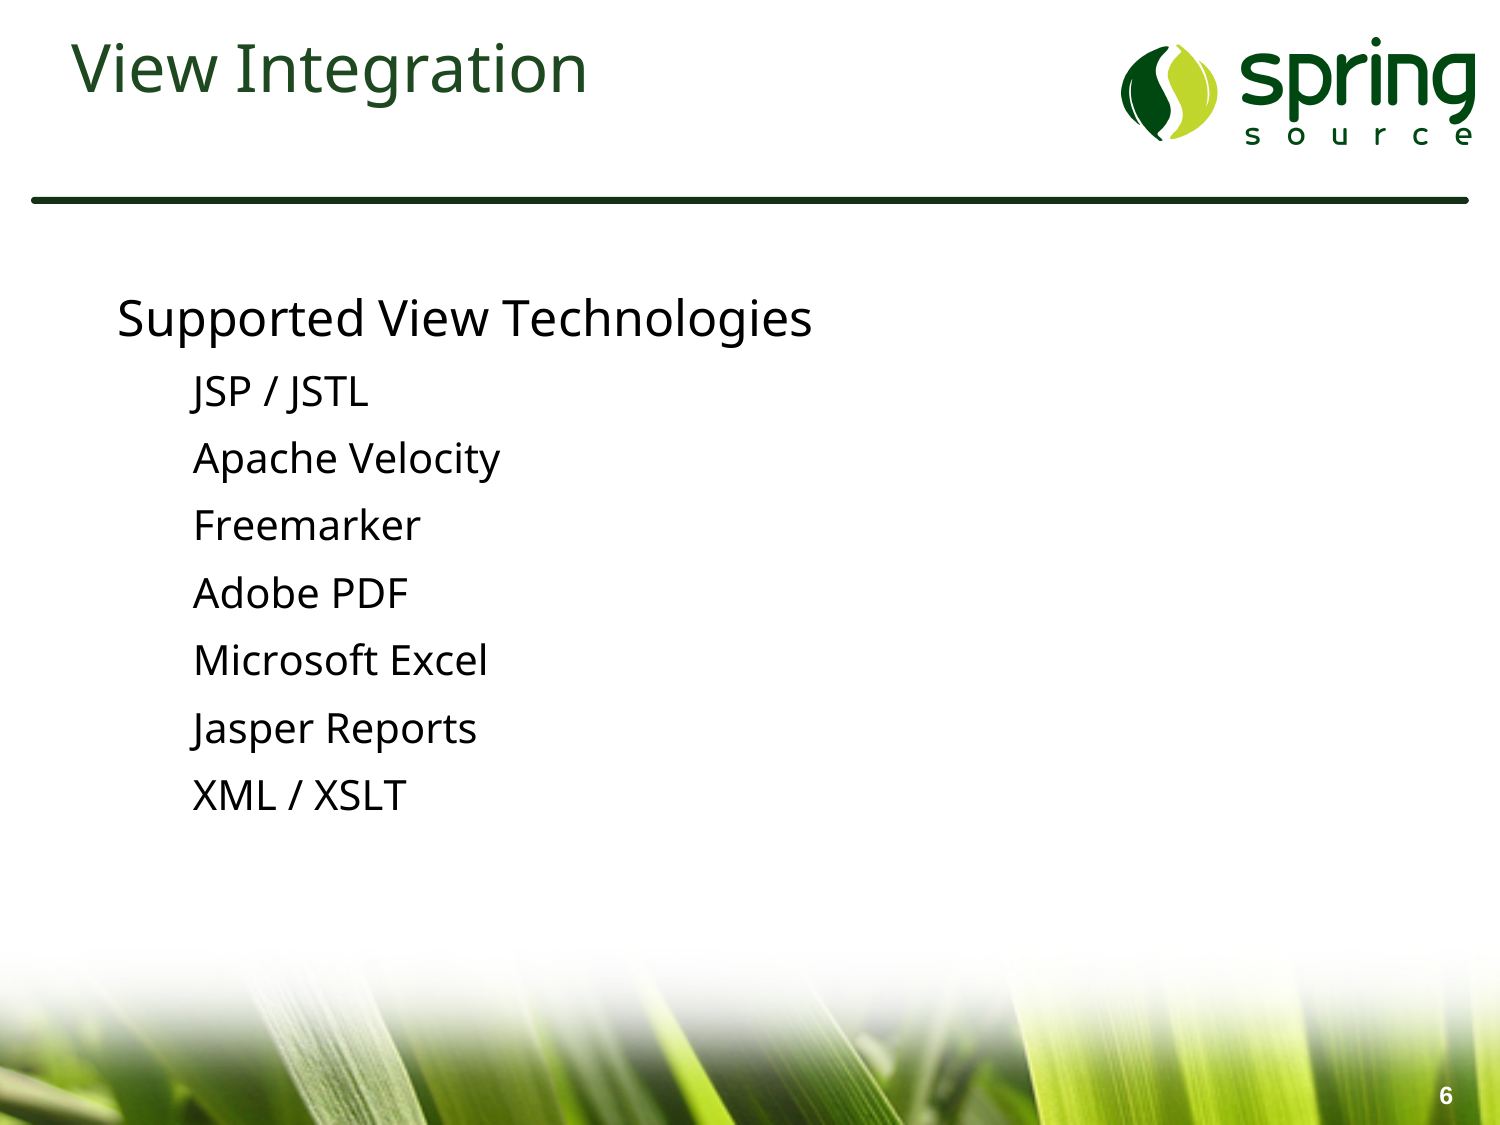

# View Integration
Supported View Technologies
JSP / JSTL
Apache Velocity
Freemarker
Adobe PDF
Microsoft Excel
Jasper Reports
XML / XSLT